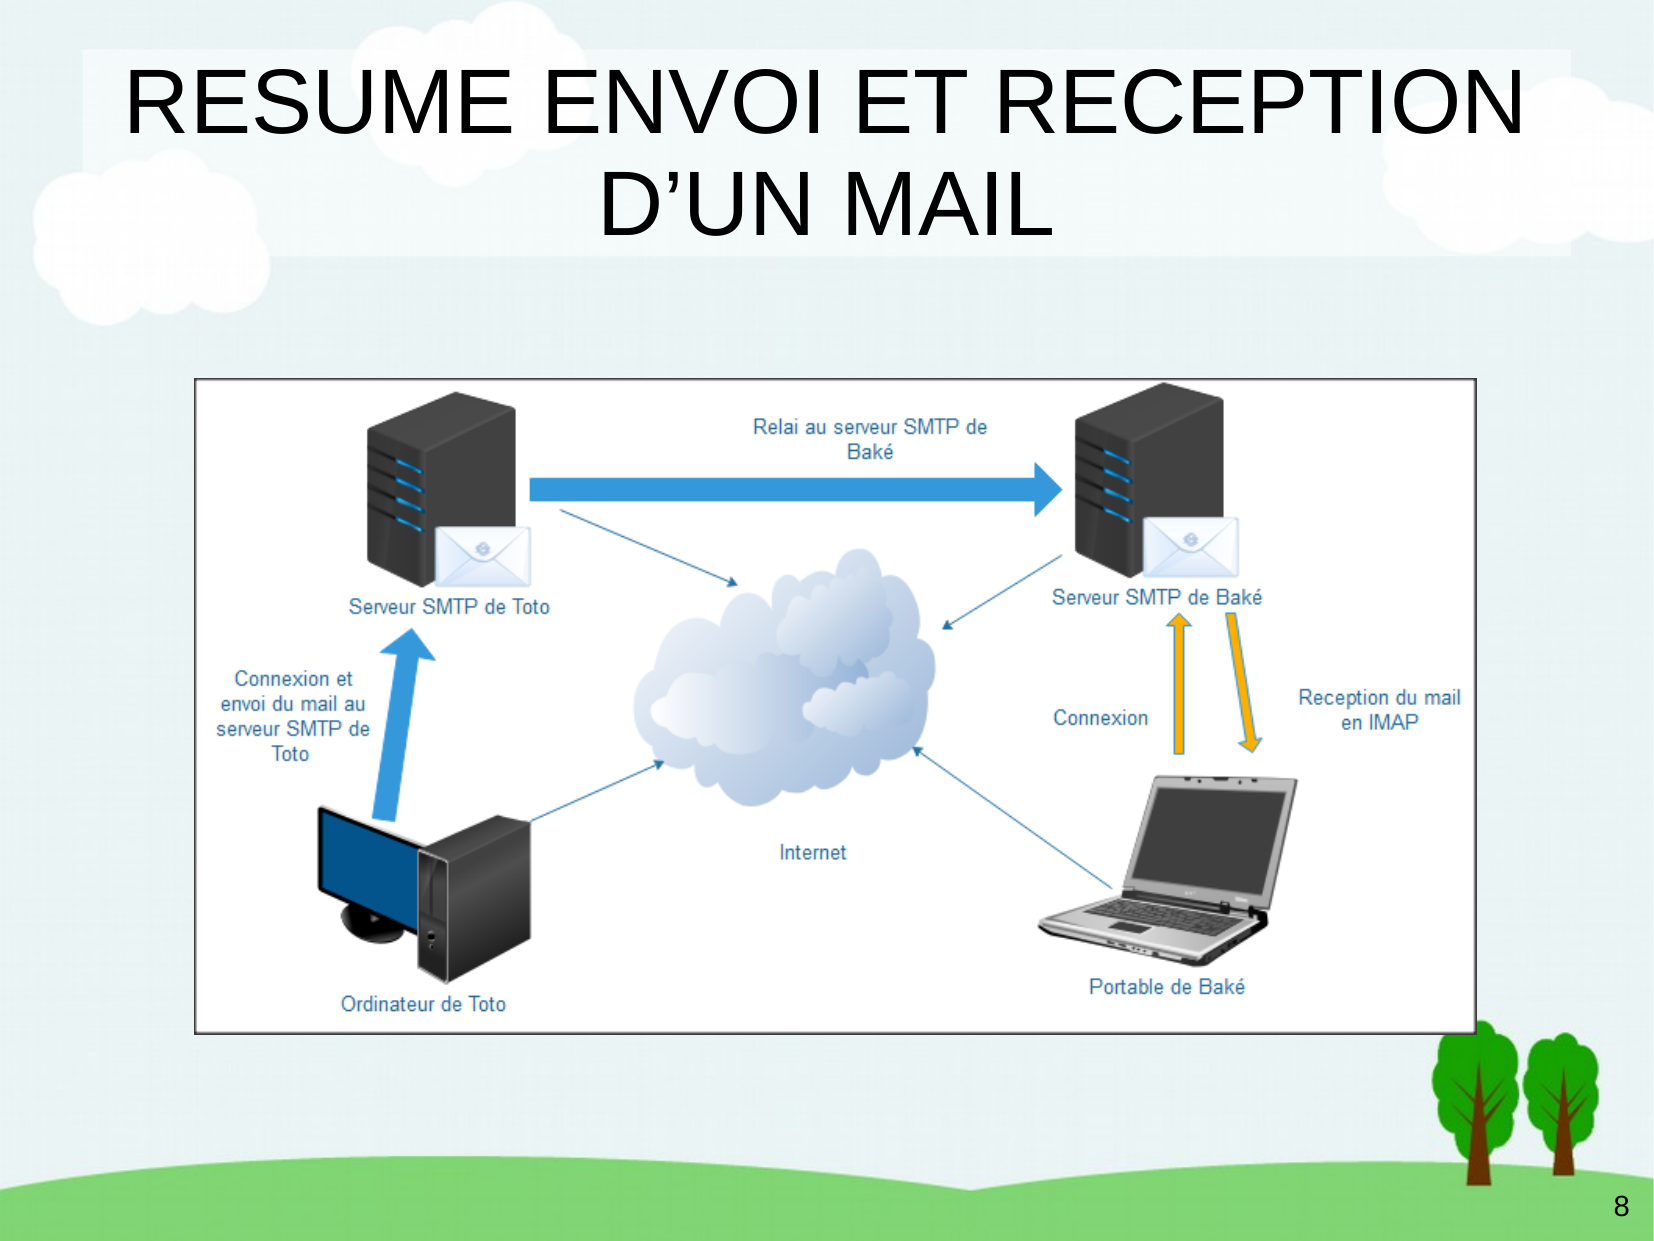

# RESUME ENVOI ET RECEPTION D’UN MAIL
8